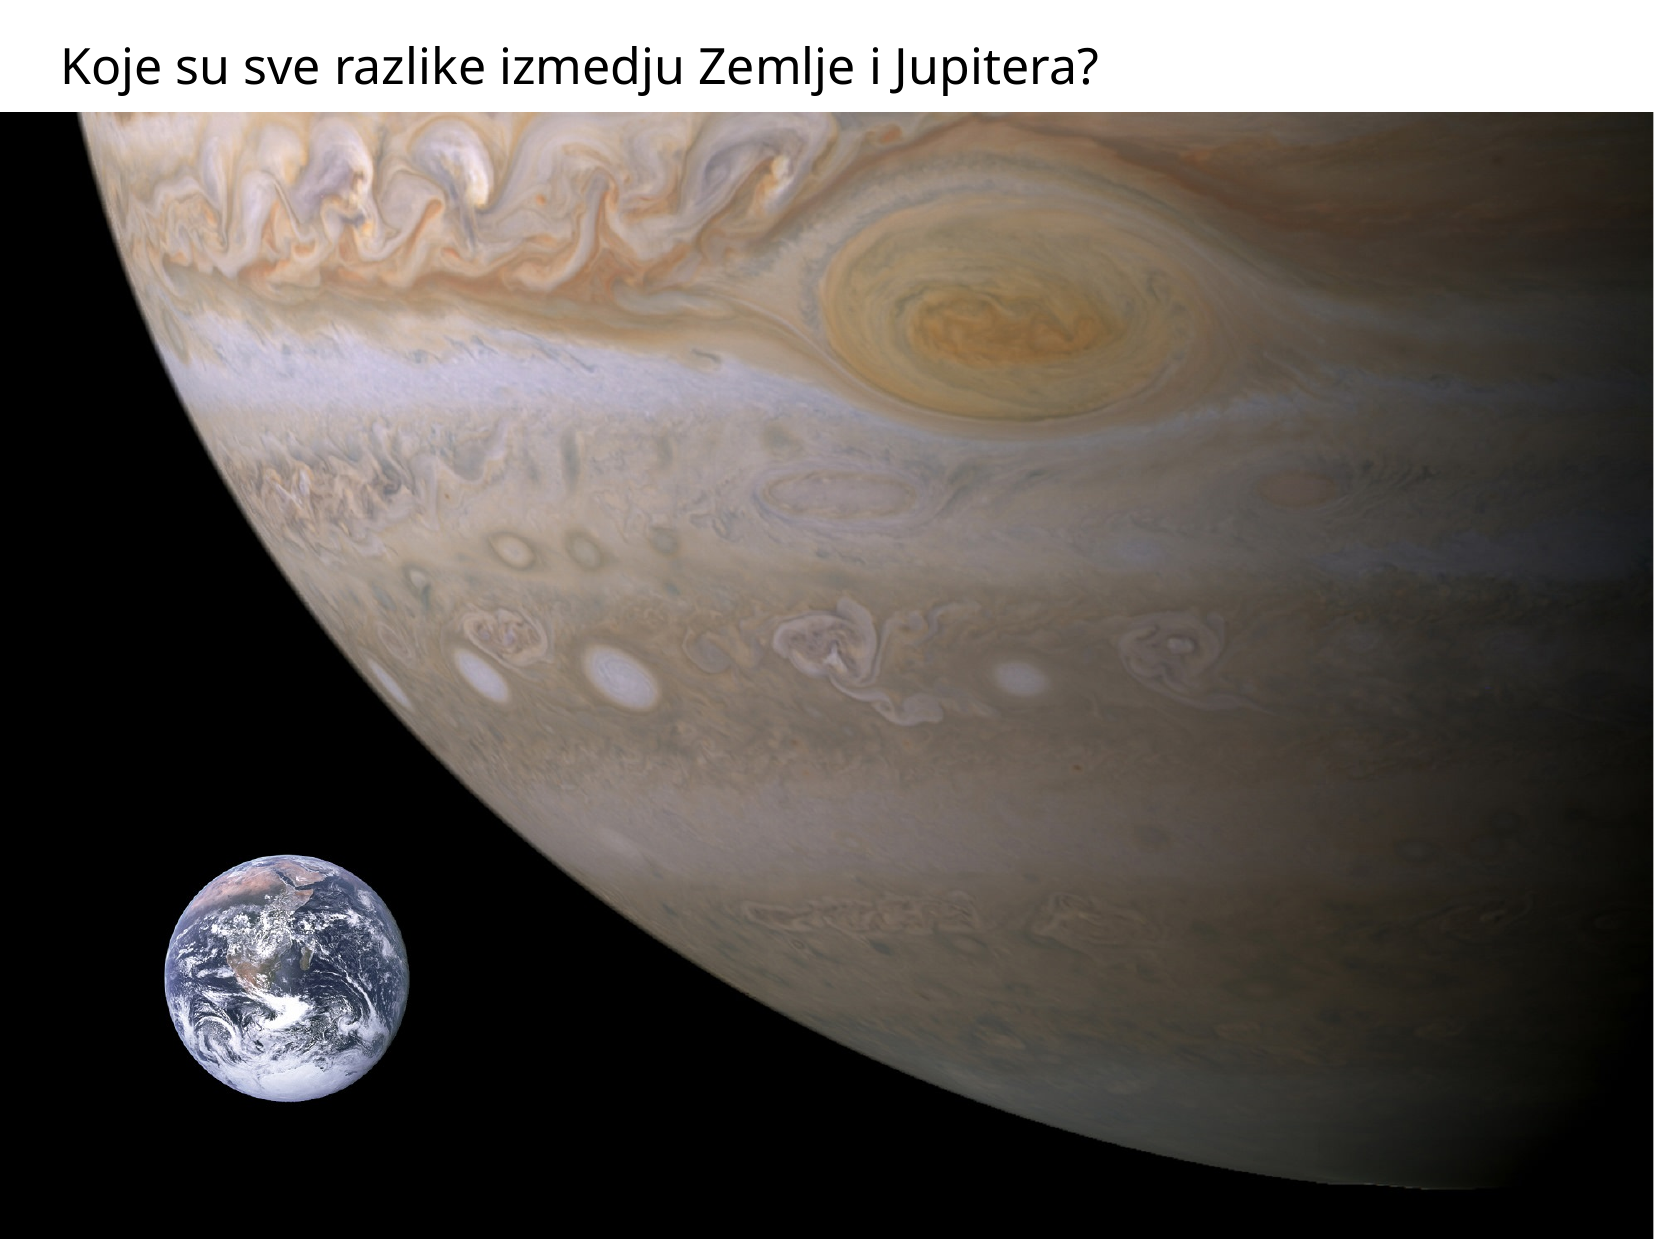

# Koje su sve razlike izmedju Zemlje i Jupitera?